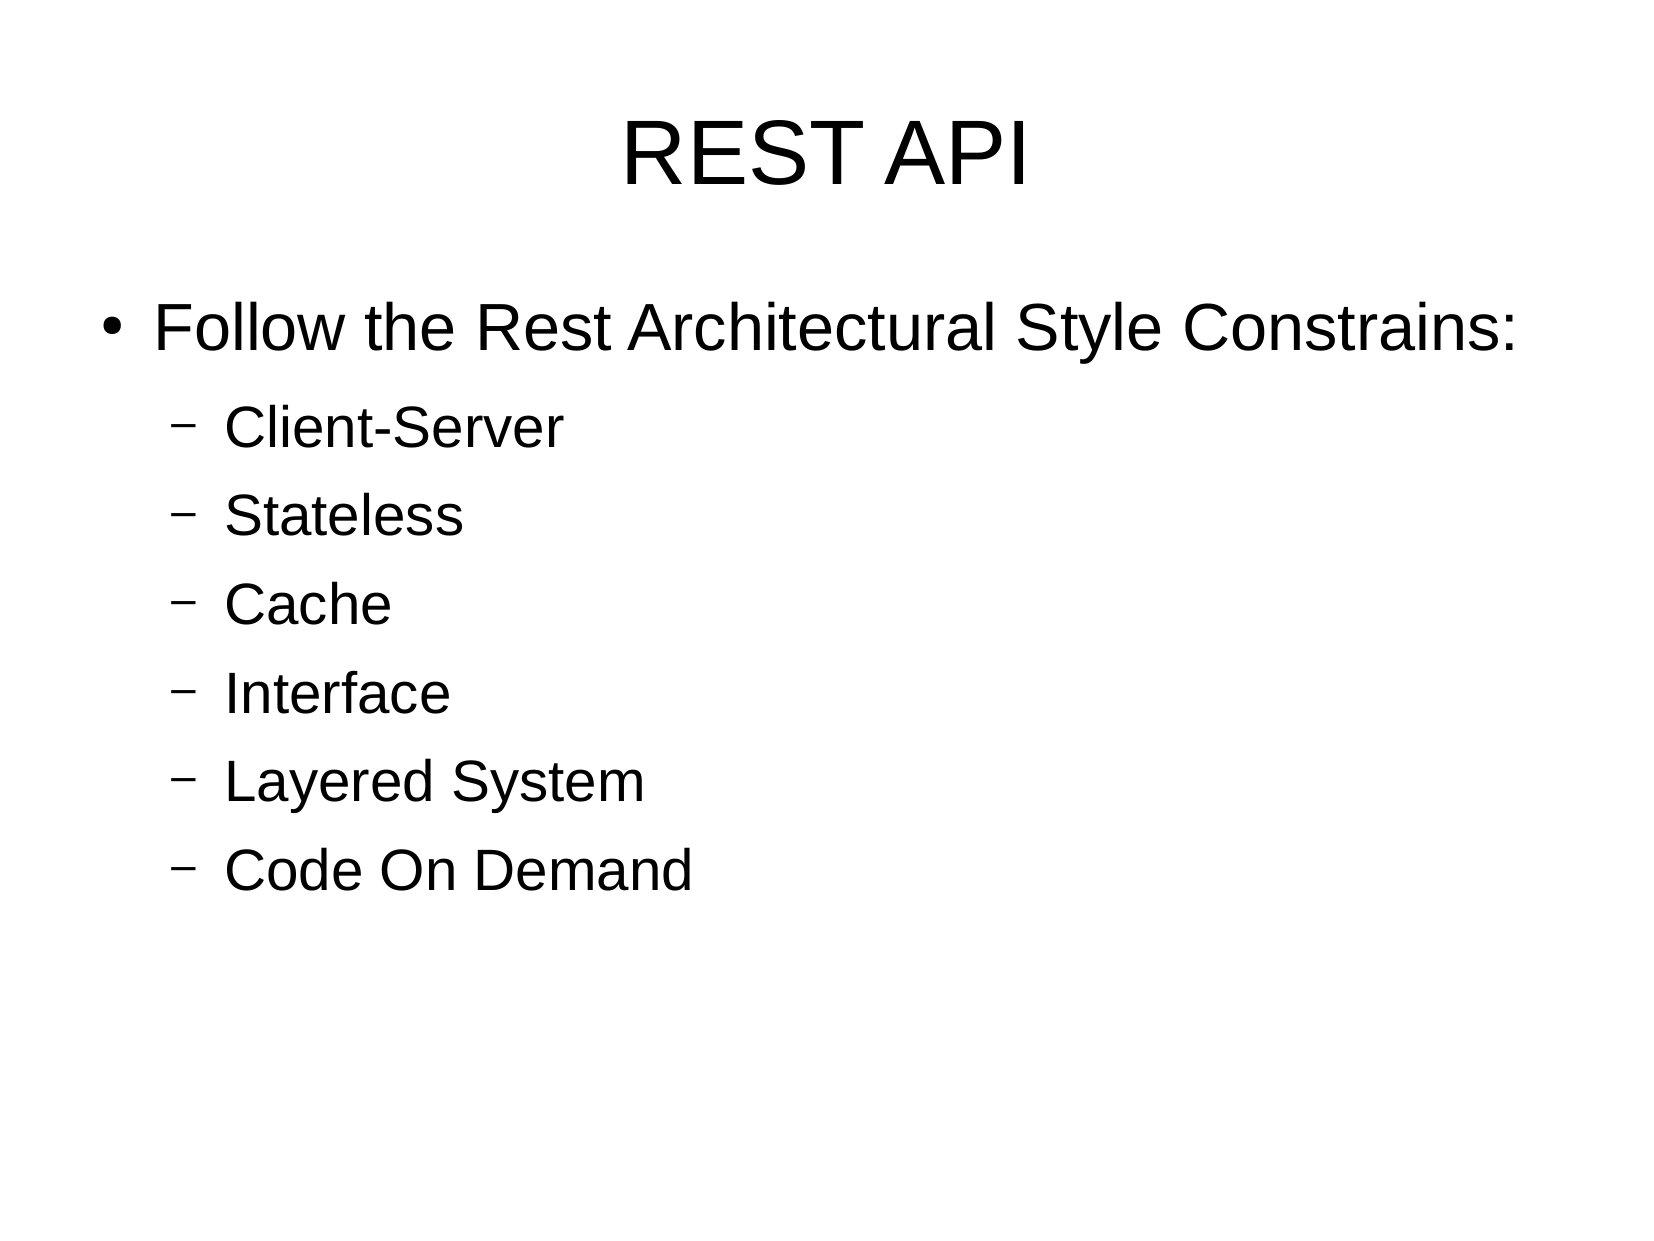

# REST API
Follow the Rest Architectural Style Constrains:
Client-Server
Stateless
Cache
Interface
Layered System
Code On Demand